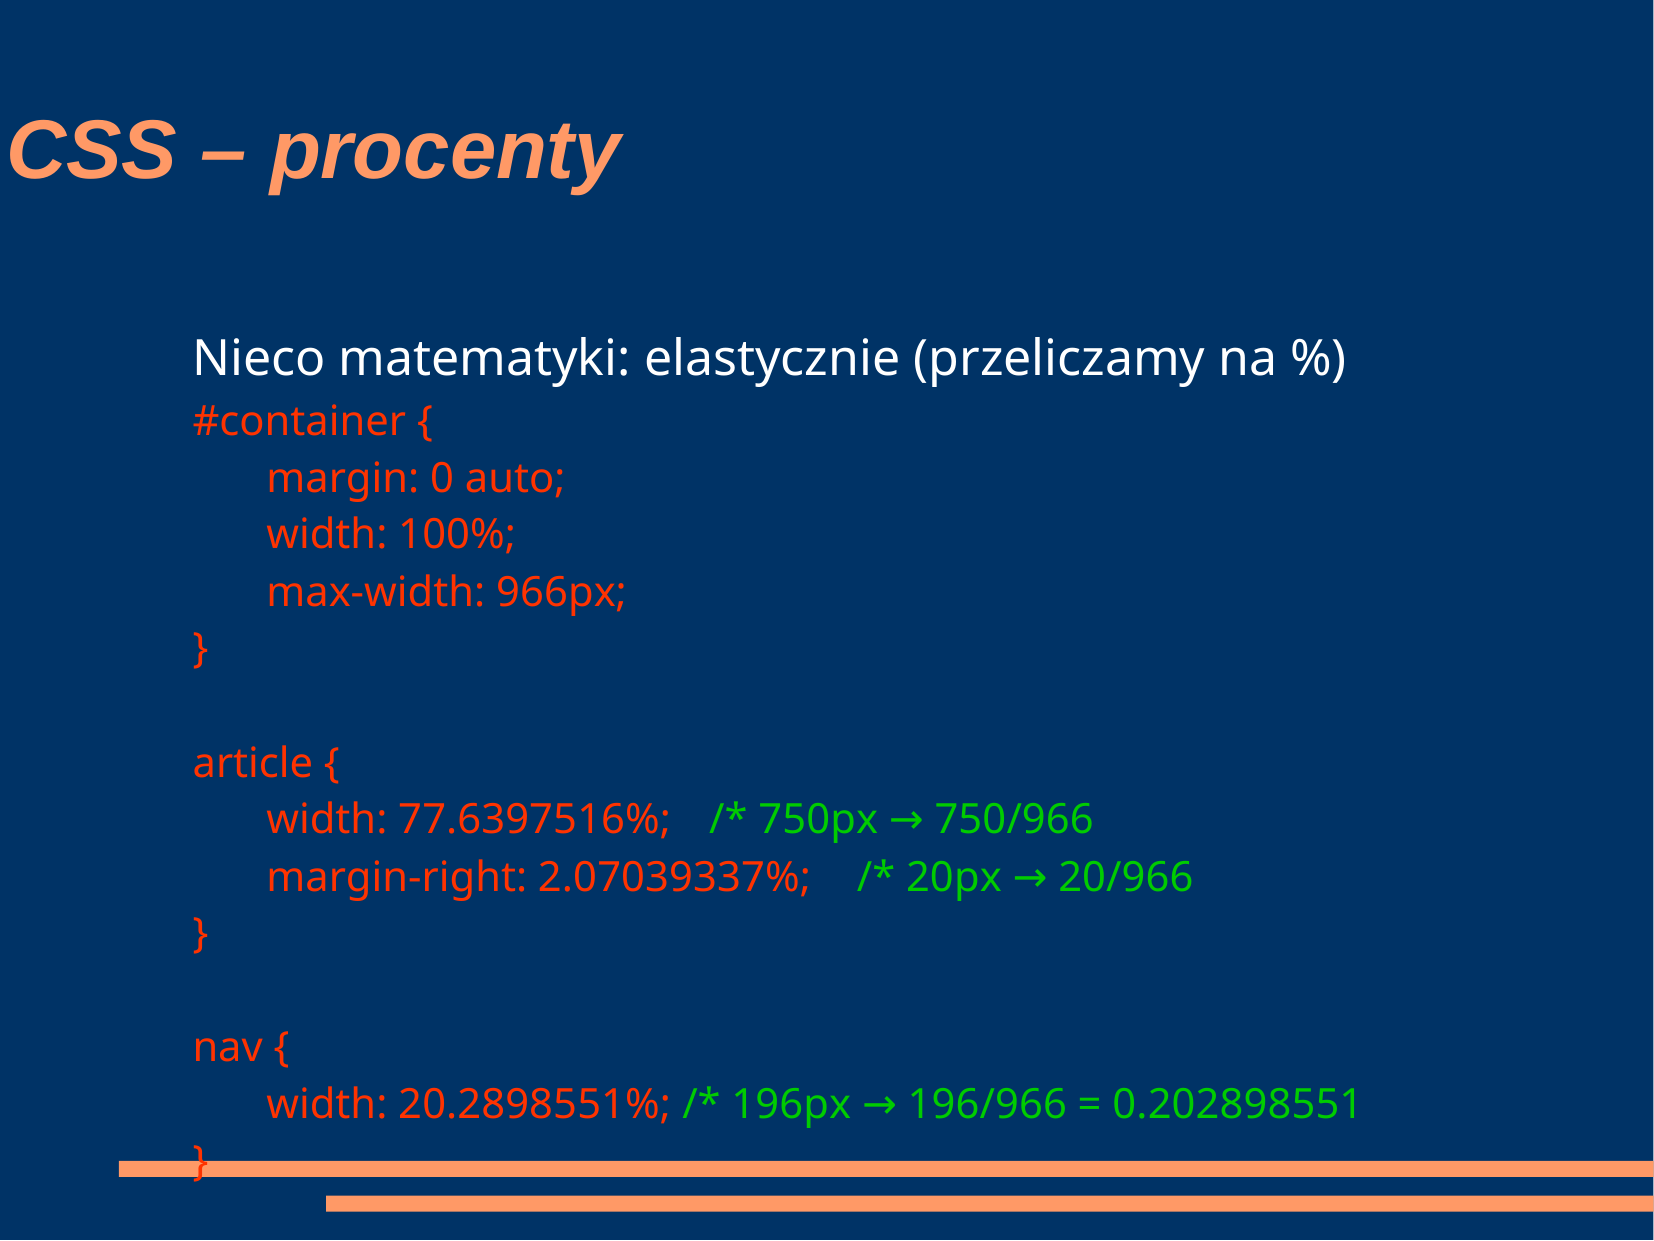

# CSS – procenty
Nieco matematyki: elastycznie (przeliczamy na %)
#container {
	margin: 0 auto;
	width: 100%;
	max-width: 966px;
}
article {
	width: 77.6397516%; 	/* 750px → 750/966
	margin-right: 2.07039337%; 	/* 20px → 20/966
}
nav {
	width: 20.2898551%; /* 196px → 196/966 = 0.202898551
}